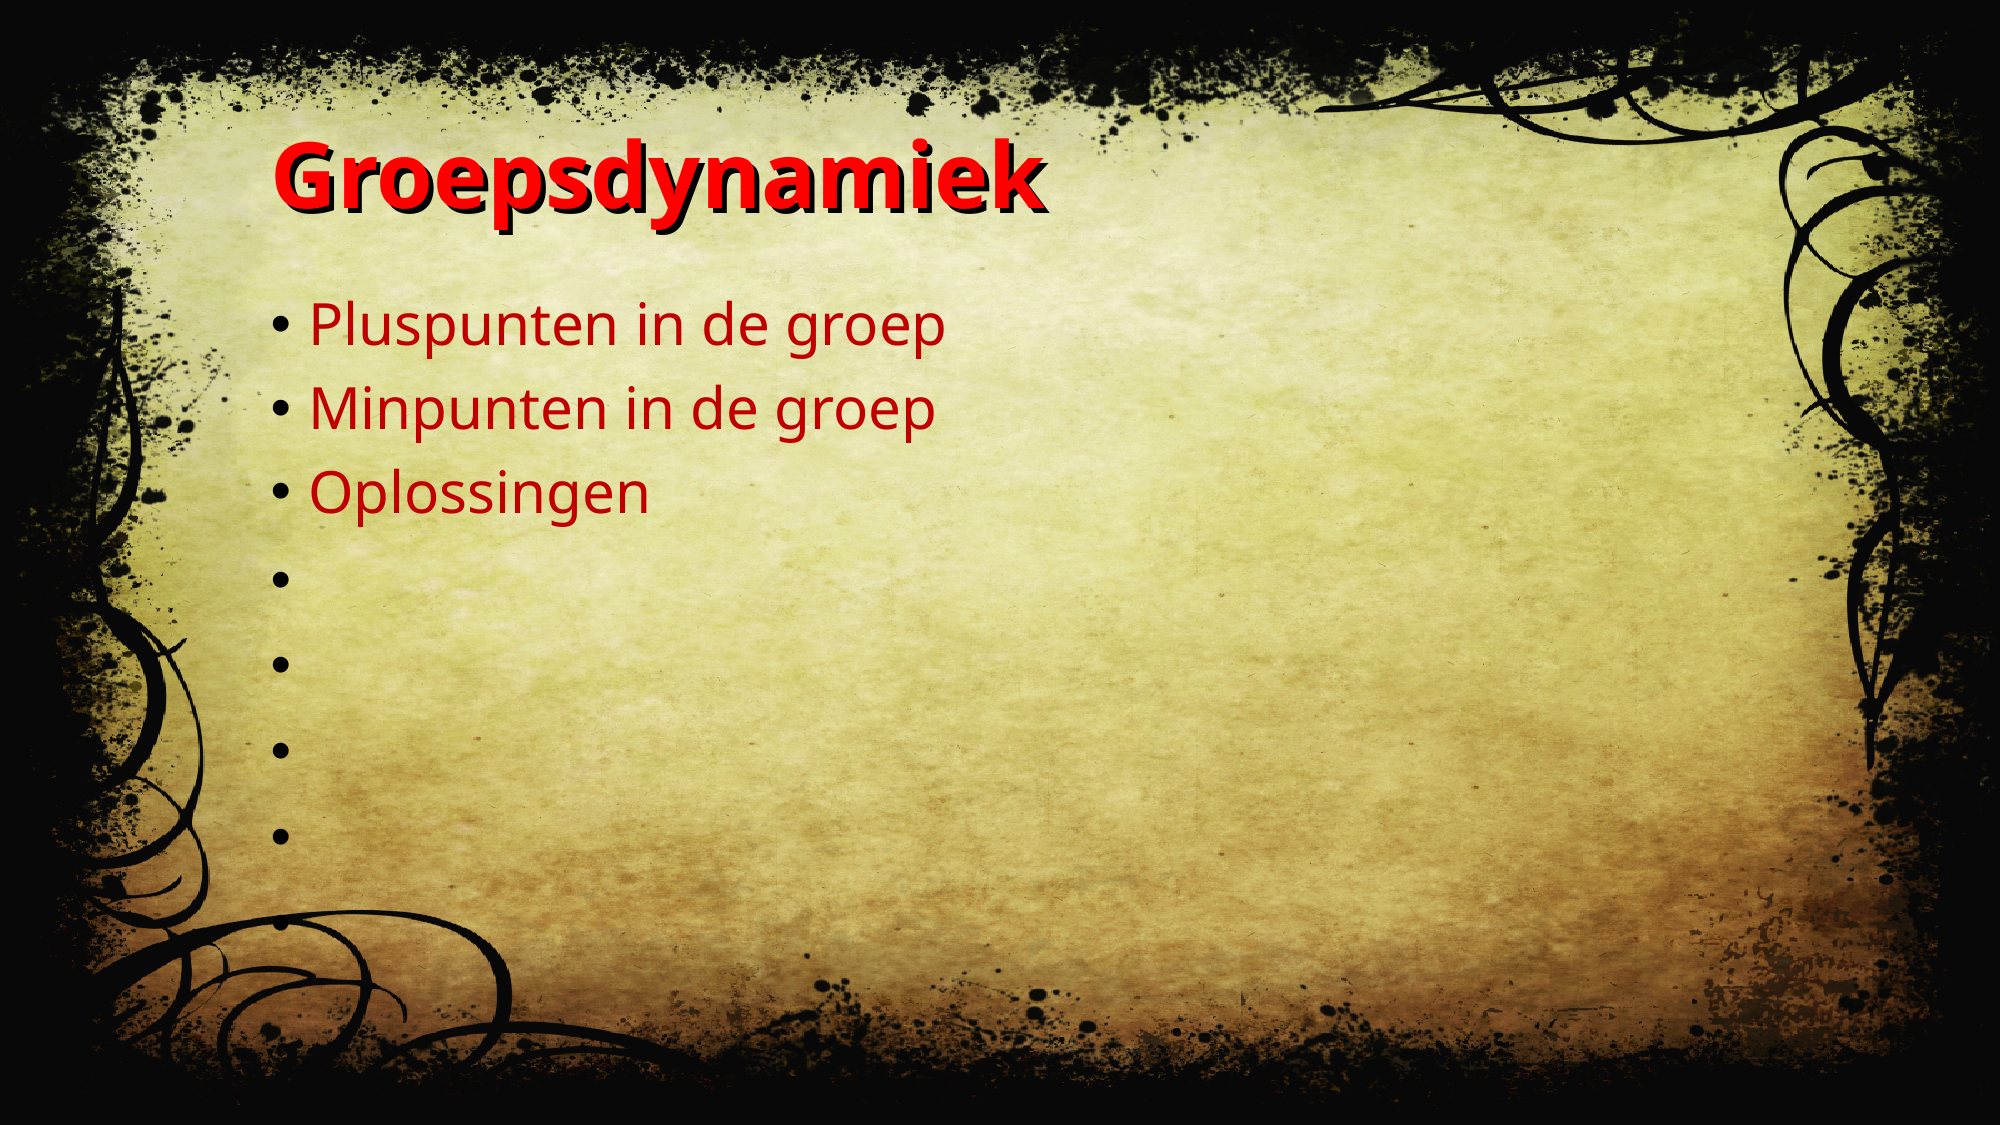

# Groepsdynamiek
Pluspunten in de groep
Minpunten in de groep
Oplossingen